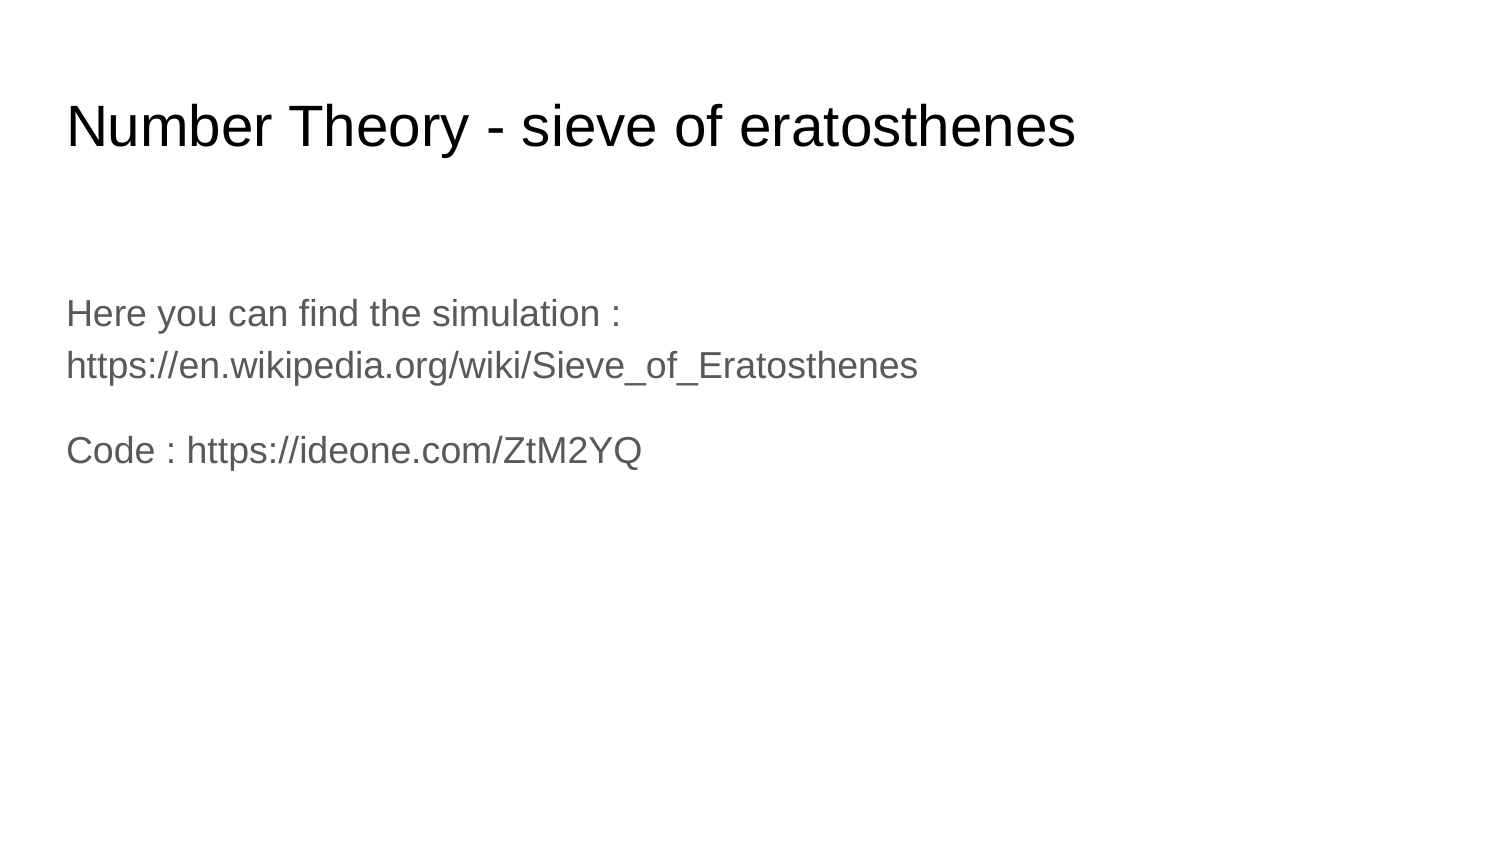

# Number Theory - sieve of eratosthenes
Here you can find the simulation : https://en.wikipedia.org/wiki/Sieve_of_Eratosthenes
Code : https://ideone.com/ZtM2YQ